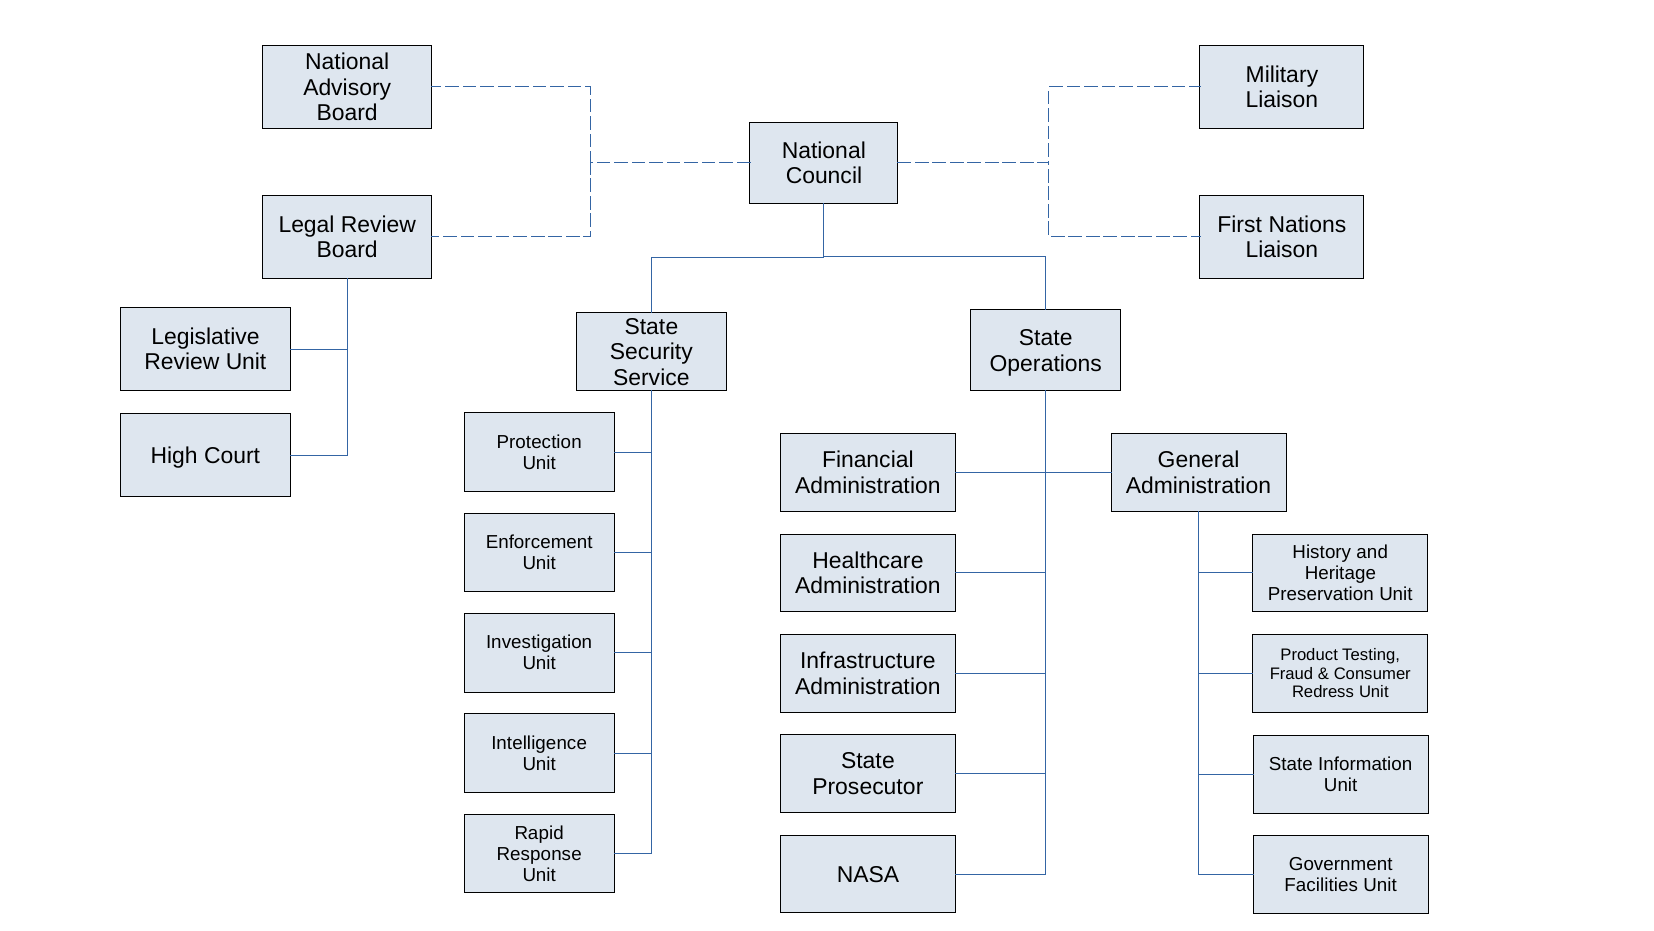

National Advisory Board
Military Liaison
National Council
Legal Review Board
First Nations Liaison
Legislative Review Unit
State Operations
State Security Service
Protection Unit
High Court
Financial Administration
General Administration
Enforcement Unit
Healthcare Administration
History and Heritage Preservation Unit
Investigation Unit
Infrastructure Administration
Product Testing, Fraud & Consumer Redress Unit
Intelligence Unit
State Prosecutor
State Information Unit
Rapid Response Unit
NASA
Government Facilities Unit